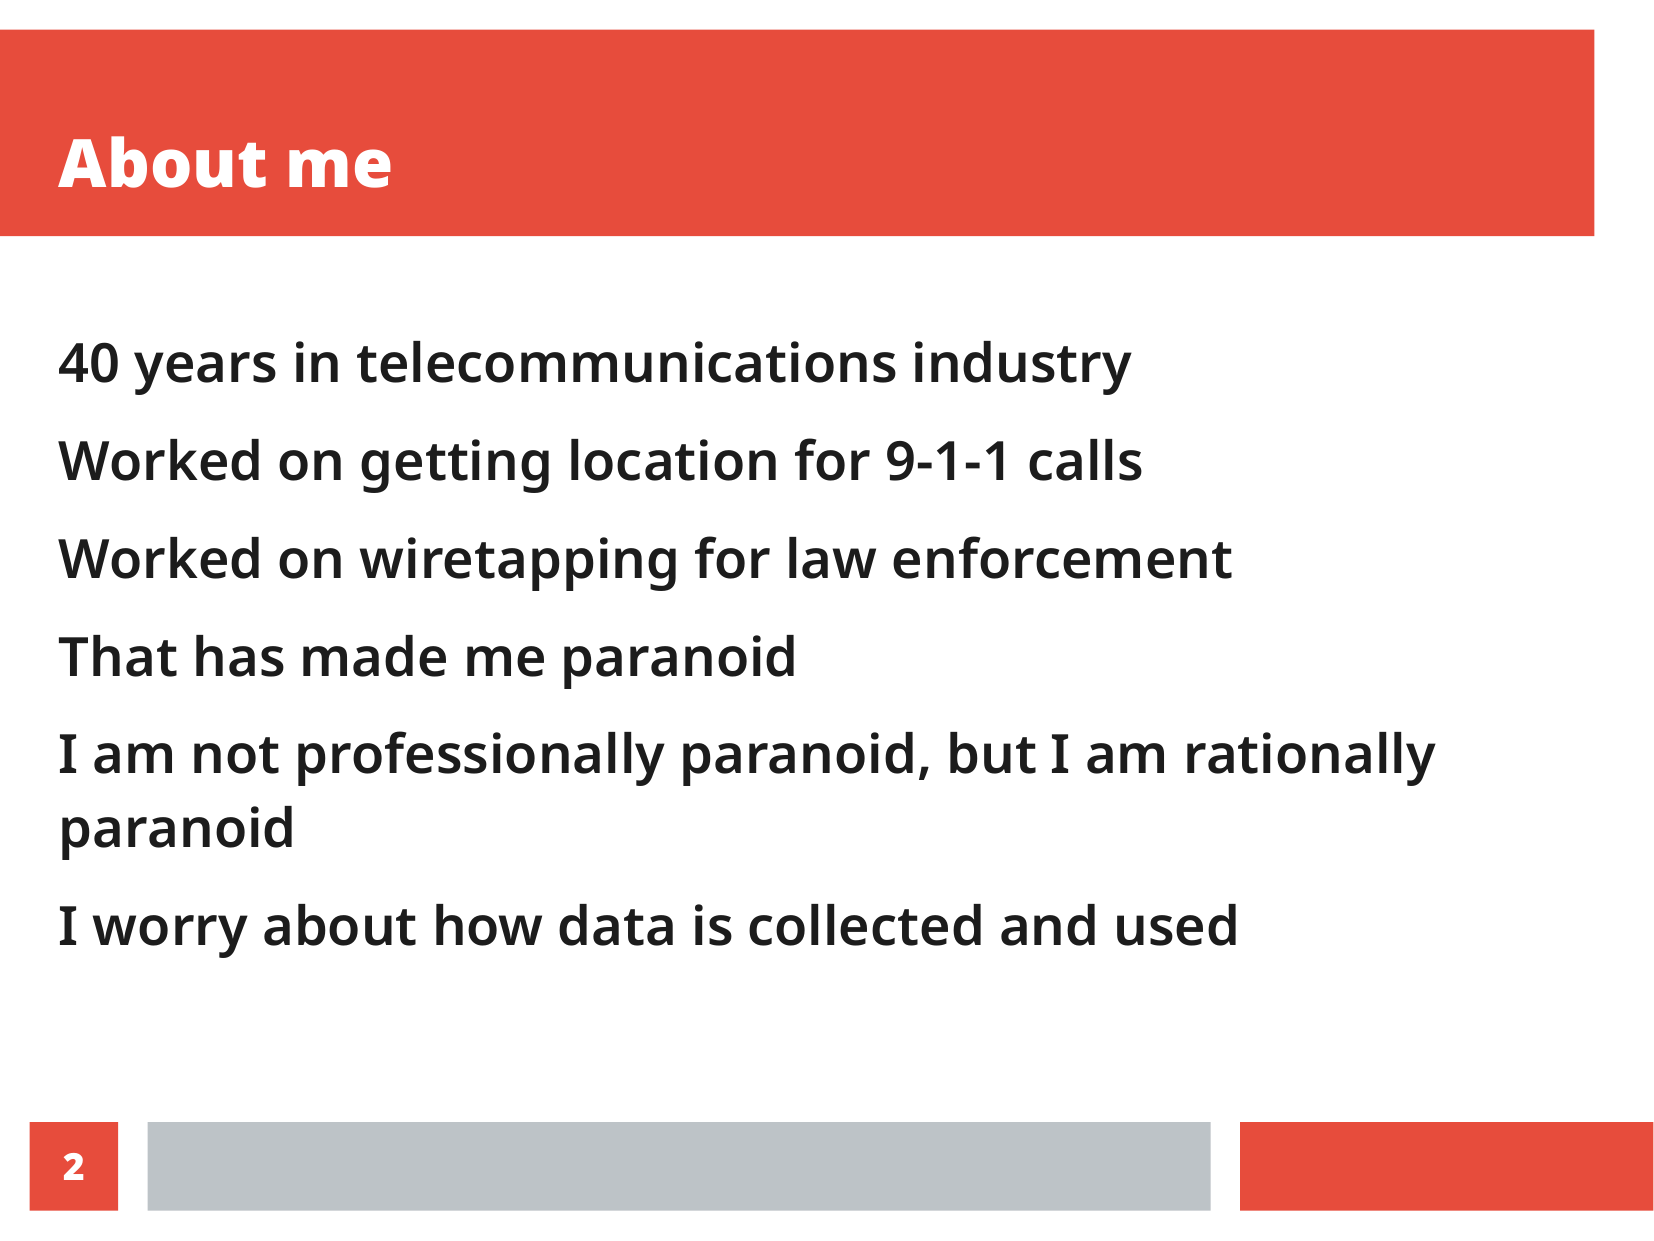

# About me
40 years in telecommunications industry
Worked on getting location for 9-1-1 calls
Worked on wiretapping for law enforcement
That has made me paranoid
I am not professionally paranoid, but I am rationally paranoid
I worry about how data is collected and used
2